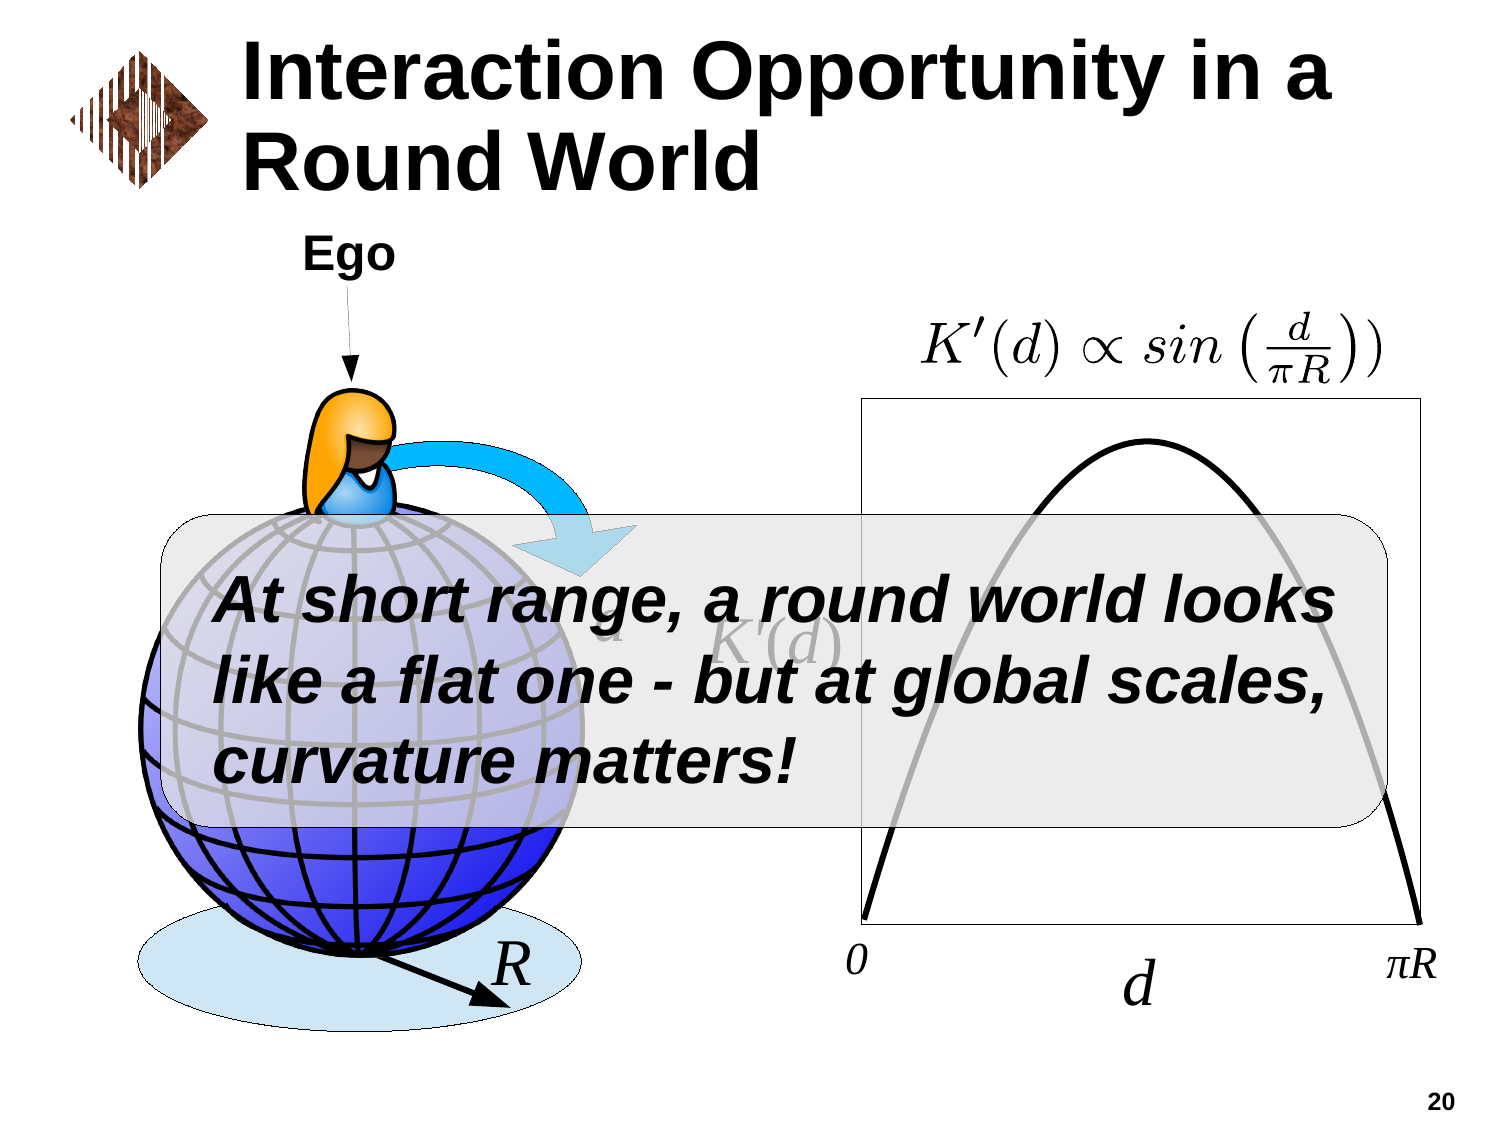

# Interaction Opportunity in a Round World
Ego
At short range, a round world looks like a flat one - but at global scales, curvature matters!
d
K'(d)
d
R
0
πR
d